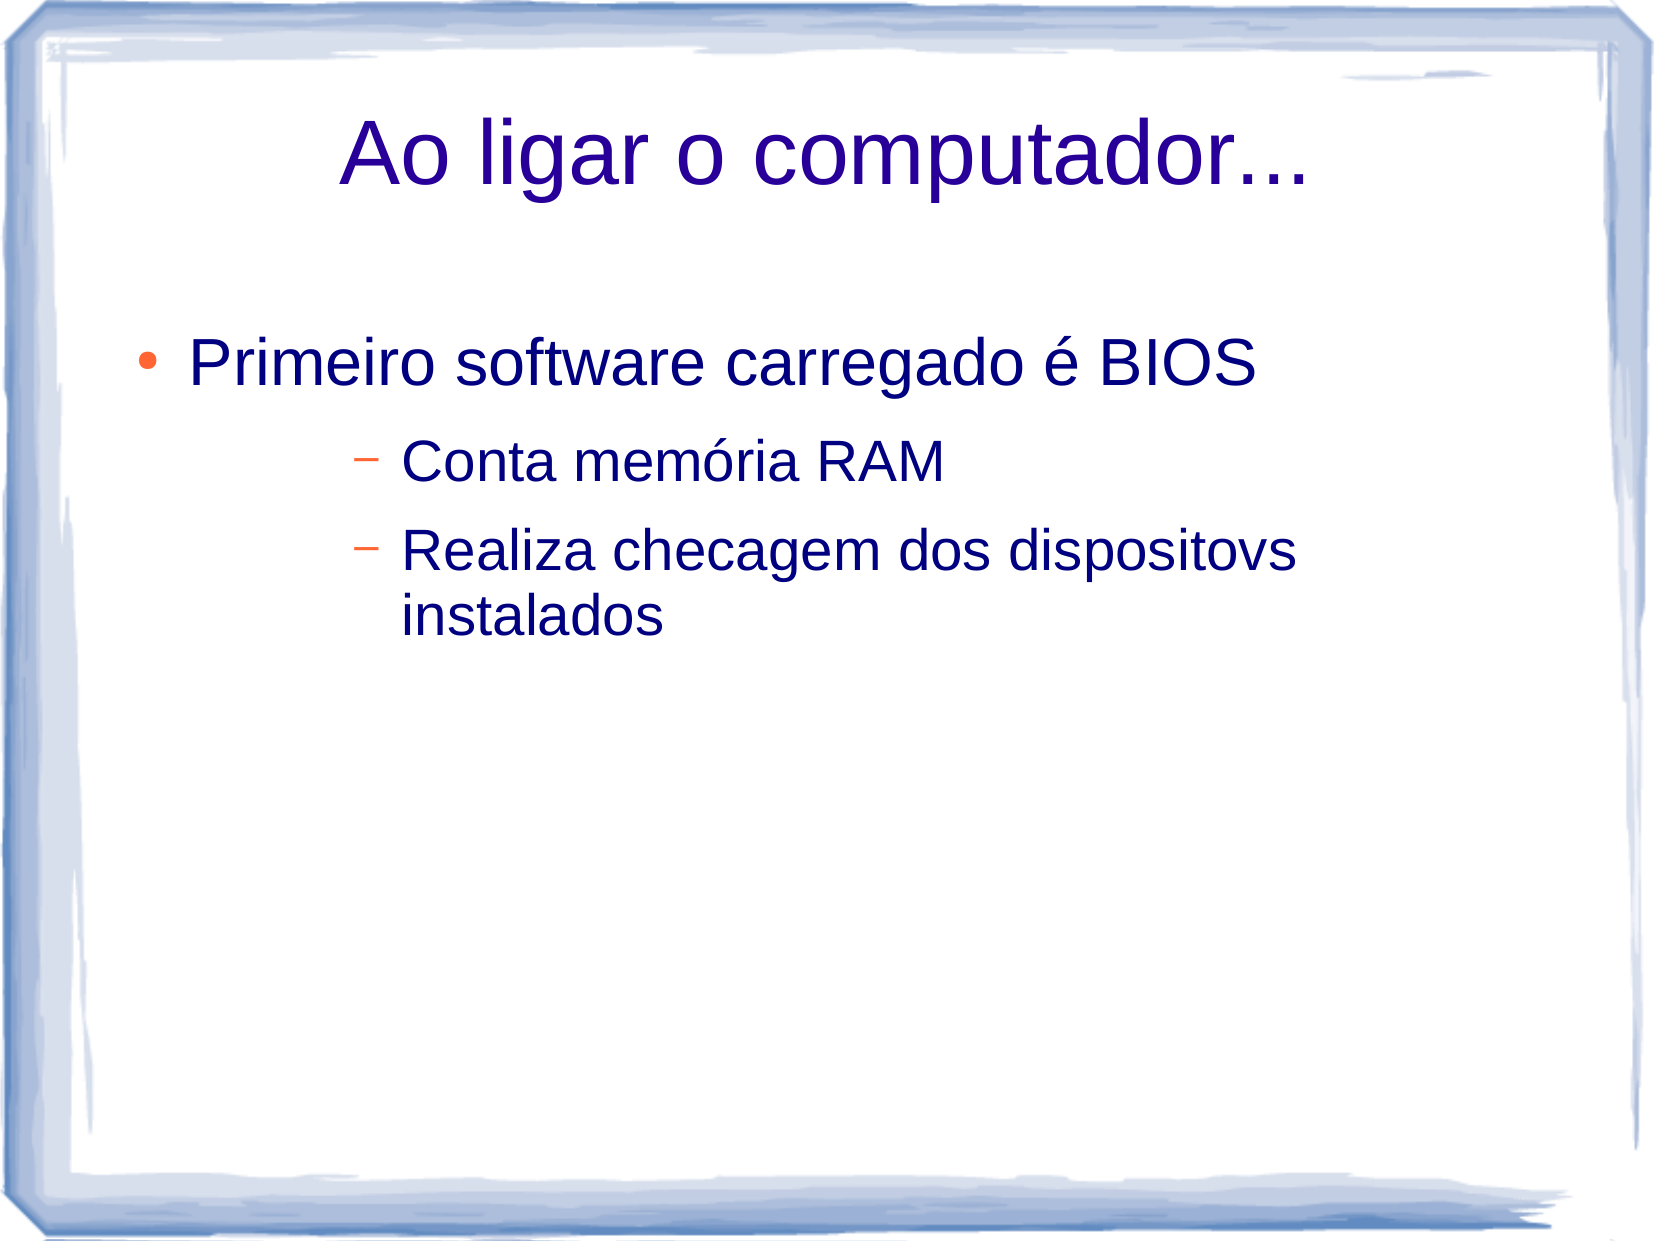

# Ao ligar o computador...
Primeiro software carregado é BIOS
Conta memória RAM
Realiza checagem dos dispositovs instalados